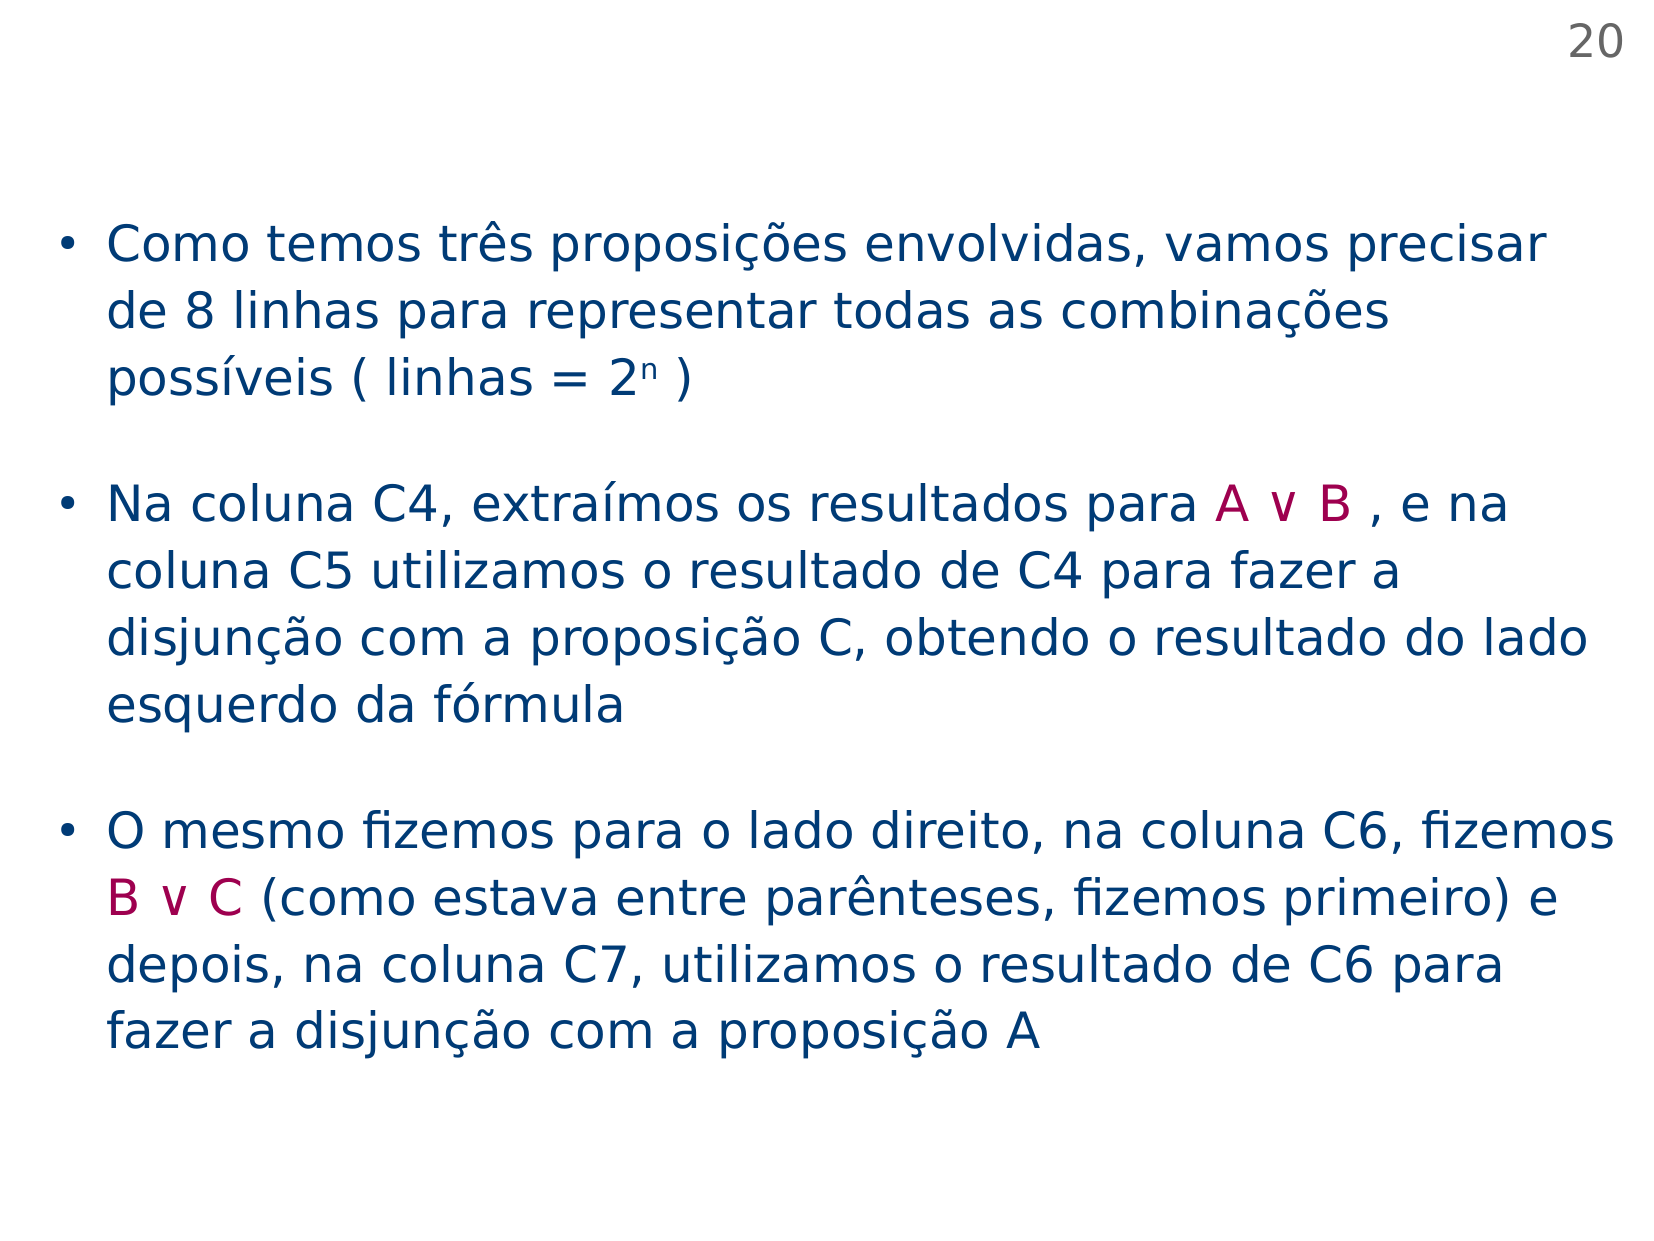

20
#
Como temos três proposições envolvidas, vamos precisar de 8 linhas para representar todas as combinações possíveis ( linhas = 2n )
Na coluna C4, extraímos os resultados para A ∨ B , e na coluna C5 utilizamos o resultado de C4 para fazer a disjunção com a proposição C, obtendo o resultado do lado esquerdo da fórmula
O mesmo fizemos para o lado direito, na coluna C6, fizemos B ∨ C (como estava entre parênteses, fizemos primeiro) e depois, na coluna C7, utilizamos o resultado de C6 para fazer a disjunção com a proposição A